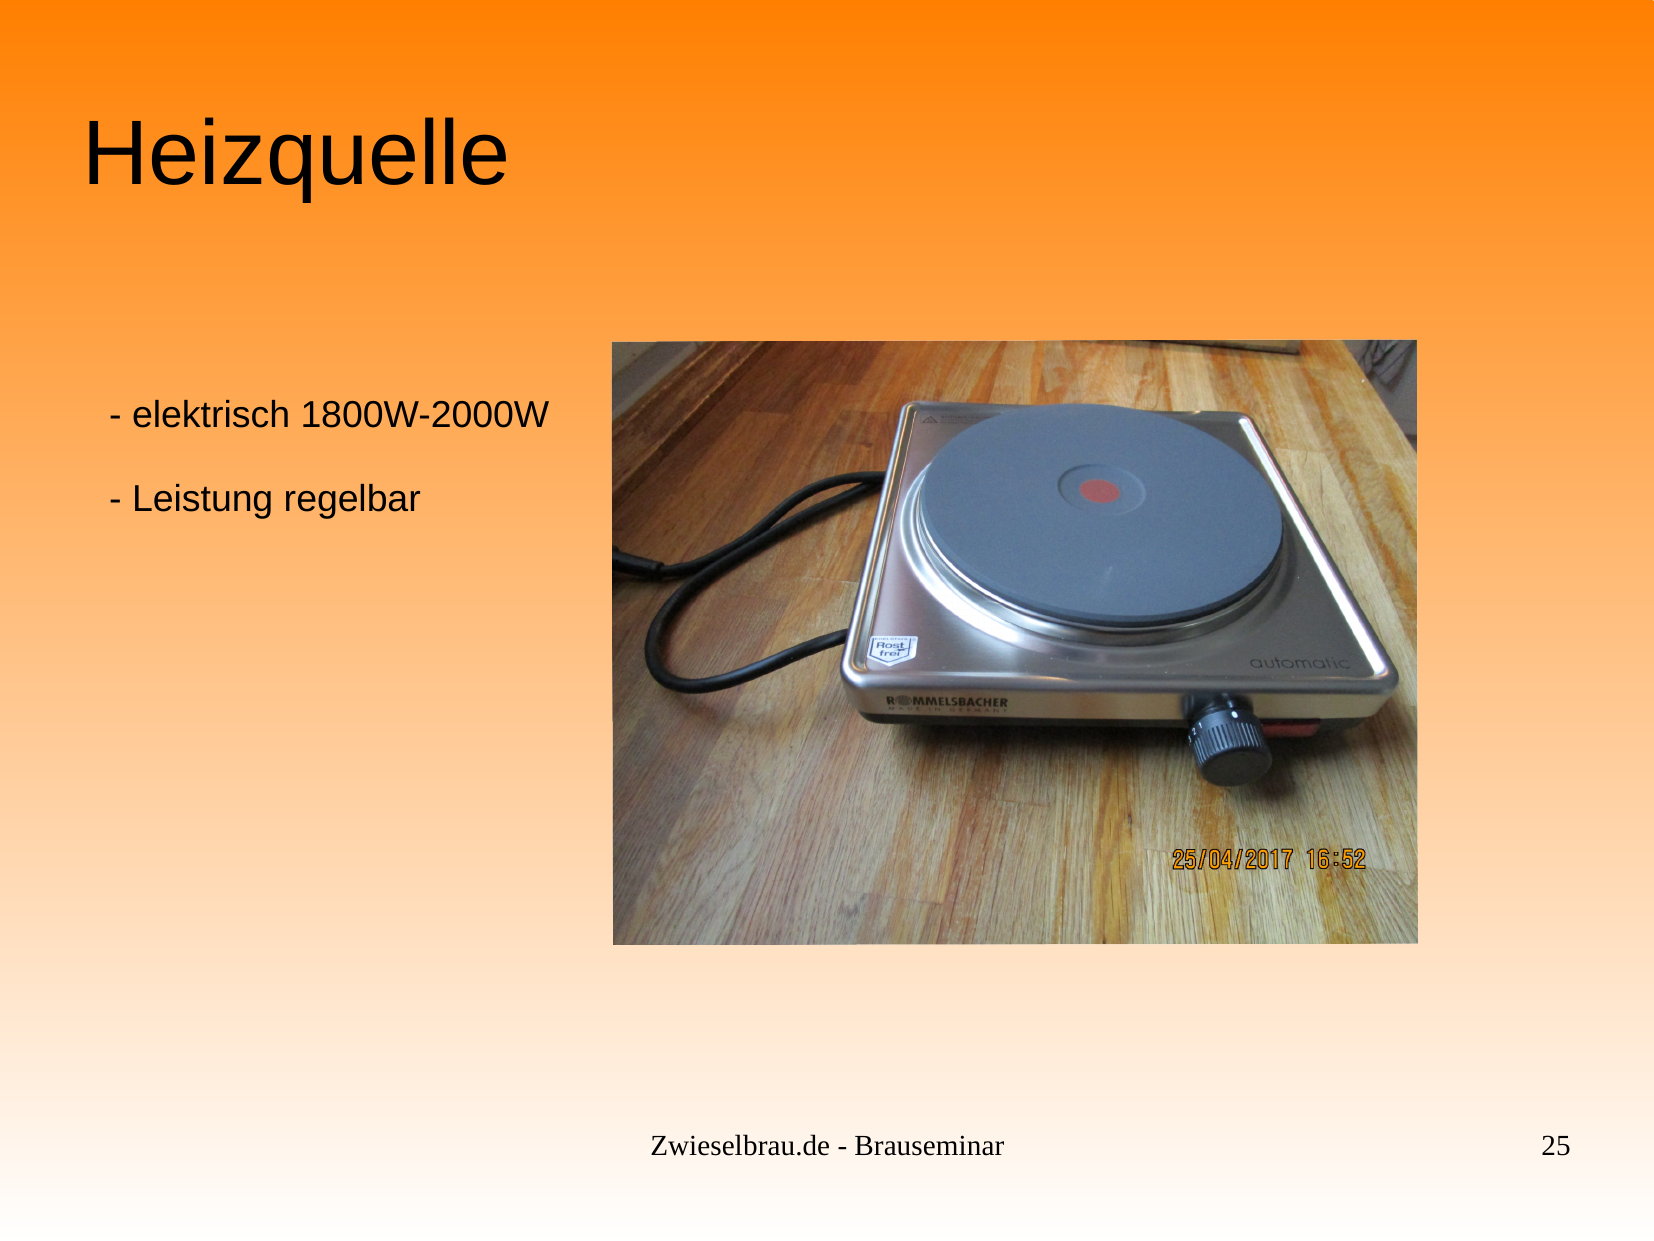

# Heizquelle
- elektrisch 1800W-2000W
- Leistung regelbar
Zwieselbrau.de - Brauseminar
25